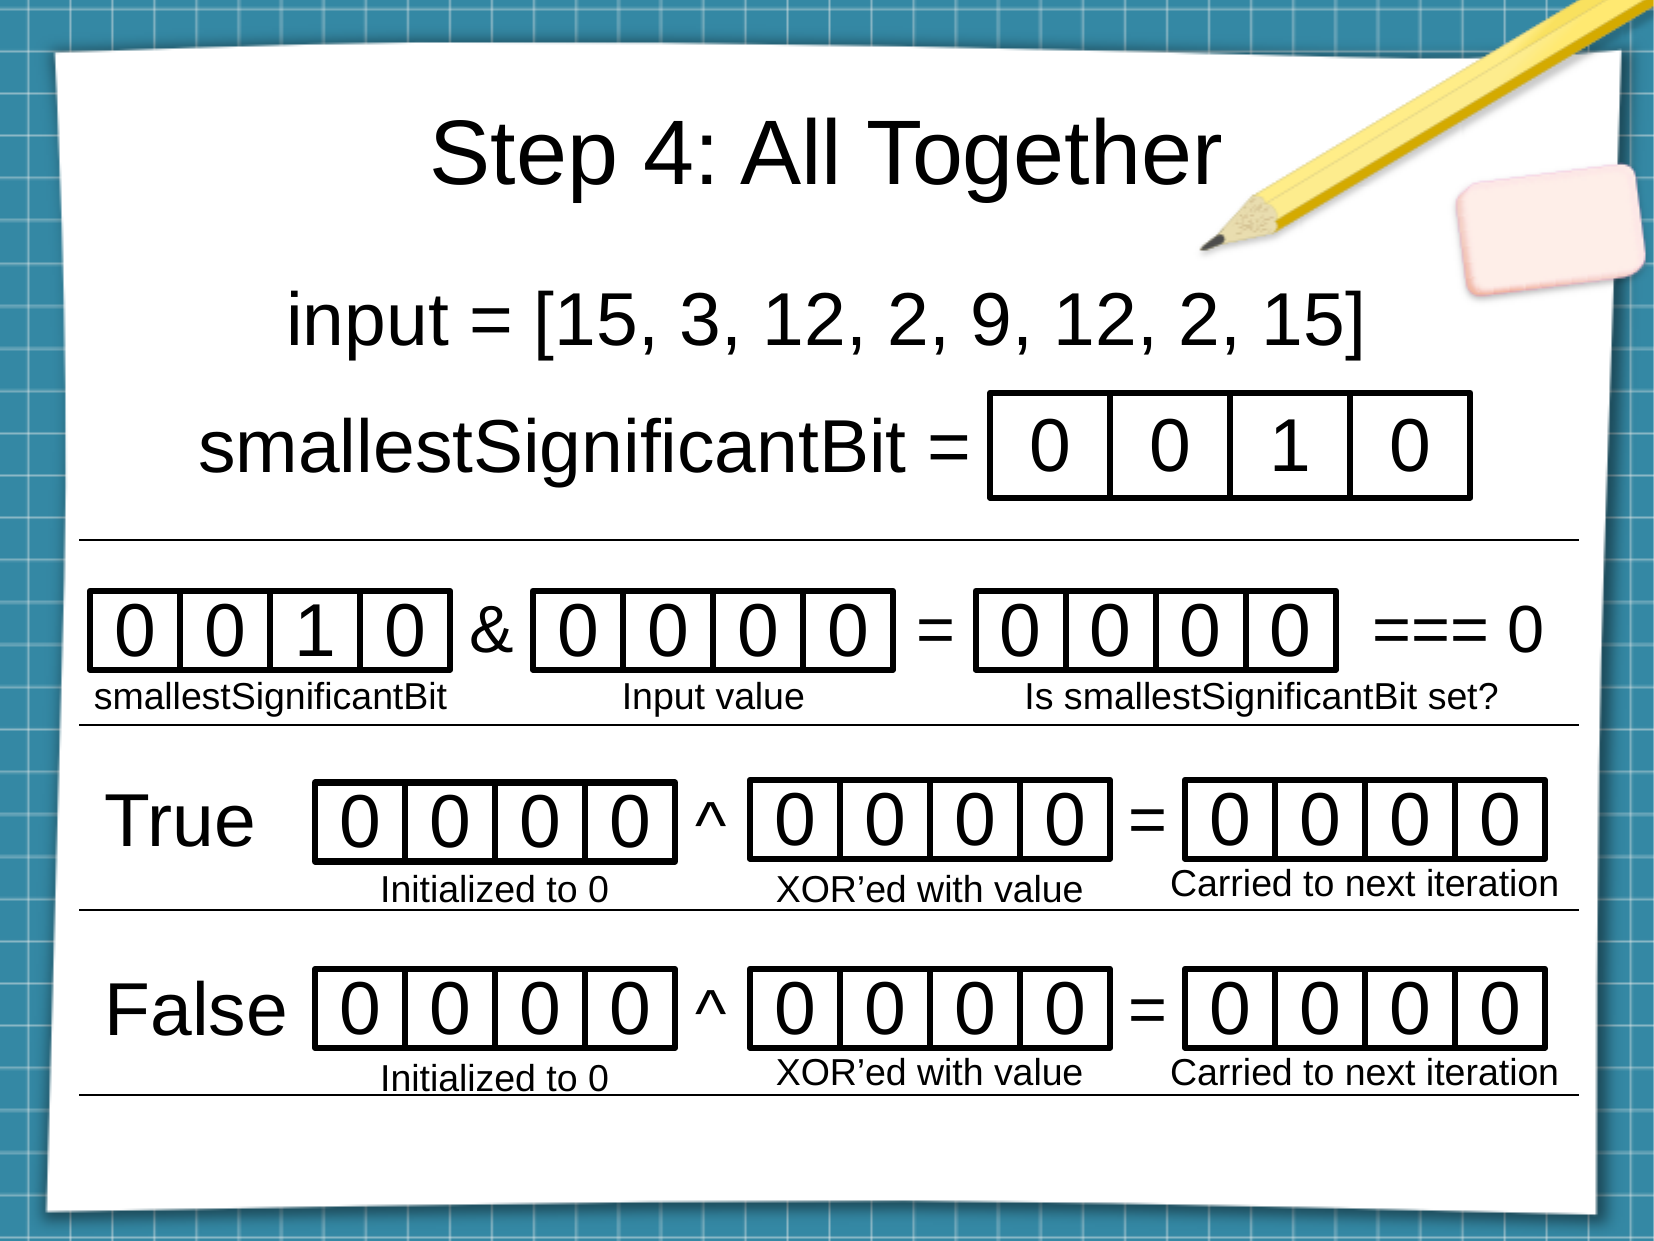

# Step 4: All Together
input = [15, 3, 12, 2, 9, 12, 2, 15]
0
smallestSignificantBit =
0
1
0
=== 0
&
=
0
0
1
0
0
0
0
0
0
0
0
0
smallestSignificantBit
Input value
Is smallestSignificantBit set?
True
=
0
0
0
0
0
0
0
0
^
0
0
0
0
Carried to next iteration
Initialized to 0
XOR’ed with value
False
=
0
0
0
0
0
0
0
0
0
0
0
0
^
XOR’ed with value
Carried to next iteration
Initialized to 0